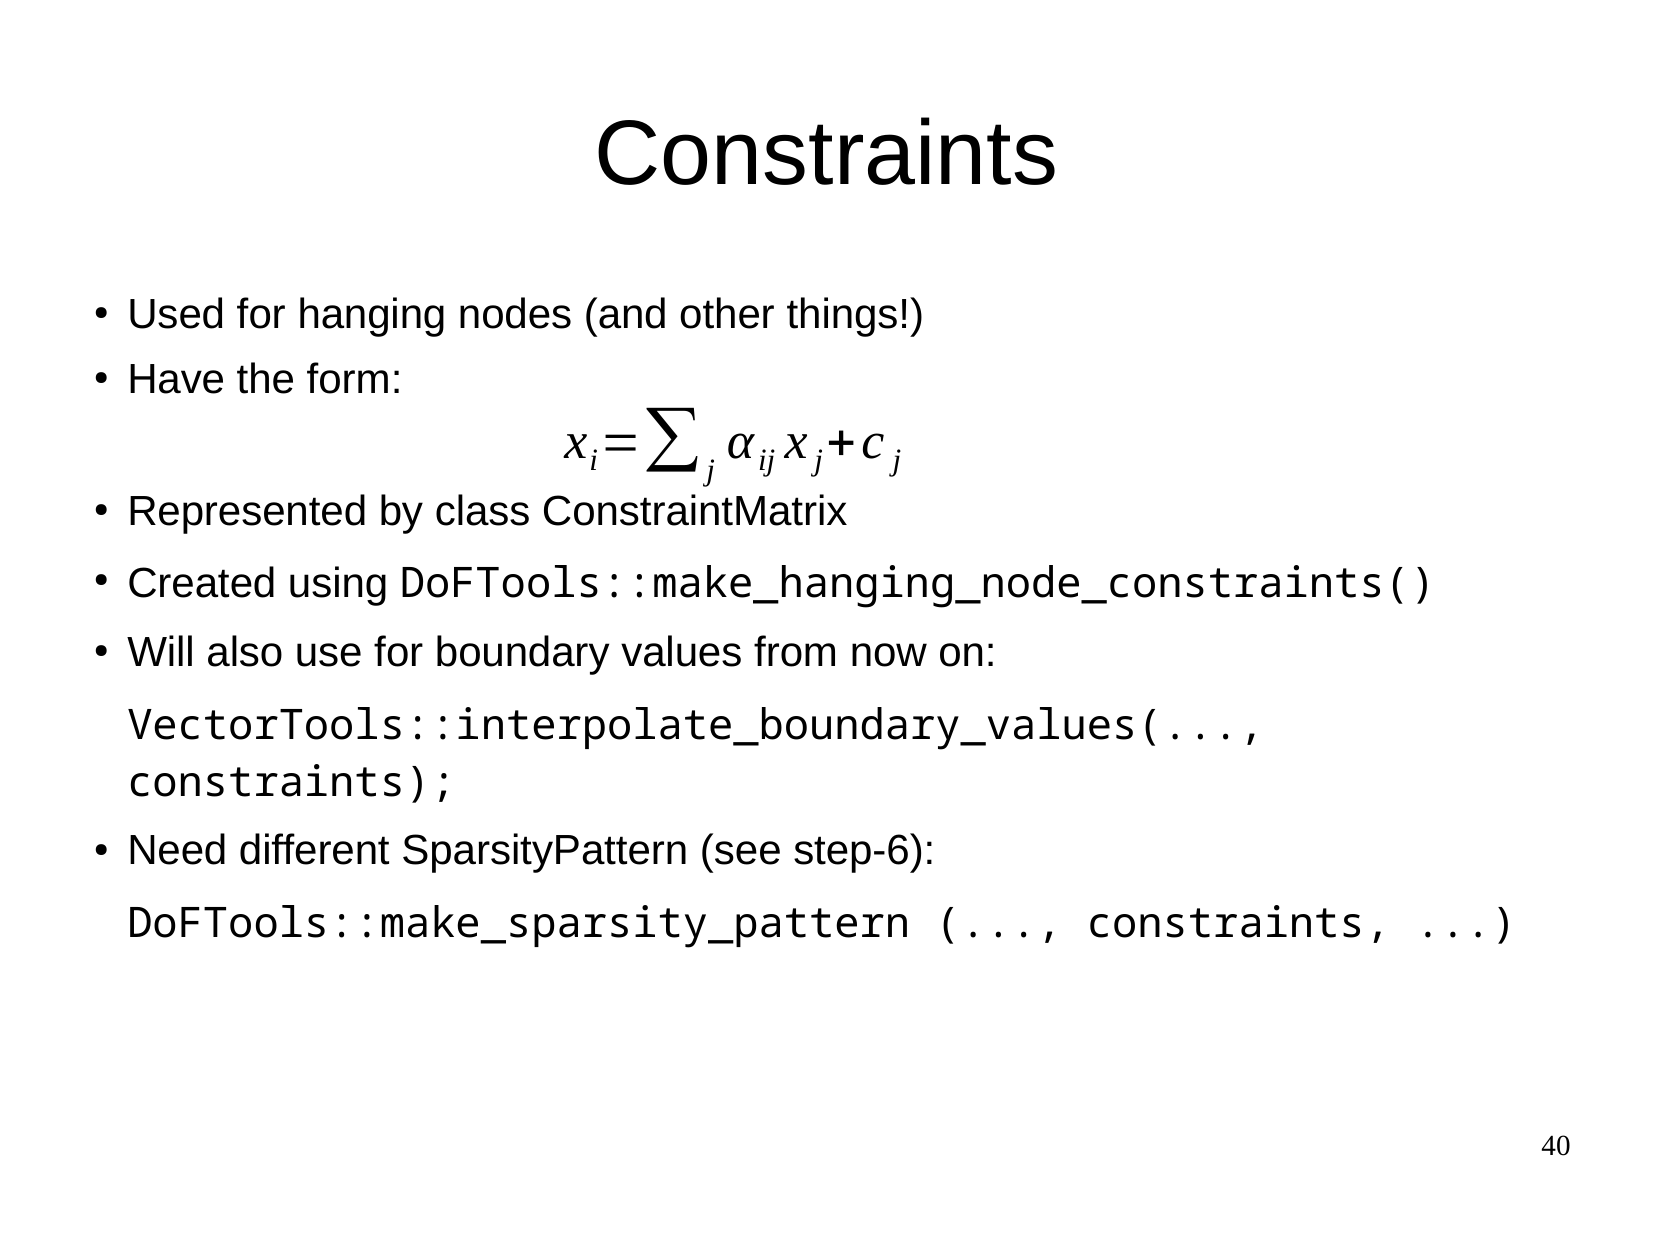

# Constraints
Used for hanging nodes (and other things!)
Have the form:
Represented by class ConstraintMatrix
Created using DoFTools::make_hanging_node_constraints()
Will also use for boundary values from now on:
VectorTools::interpolate_boundary_values(..., constraints);
Need different SparsityPattern (see step-6):
DoFTools::make_sparsity_pattern (..., constraints, ...)
40